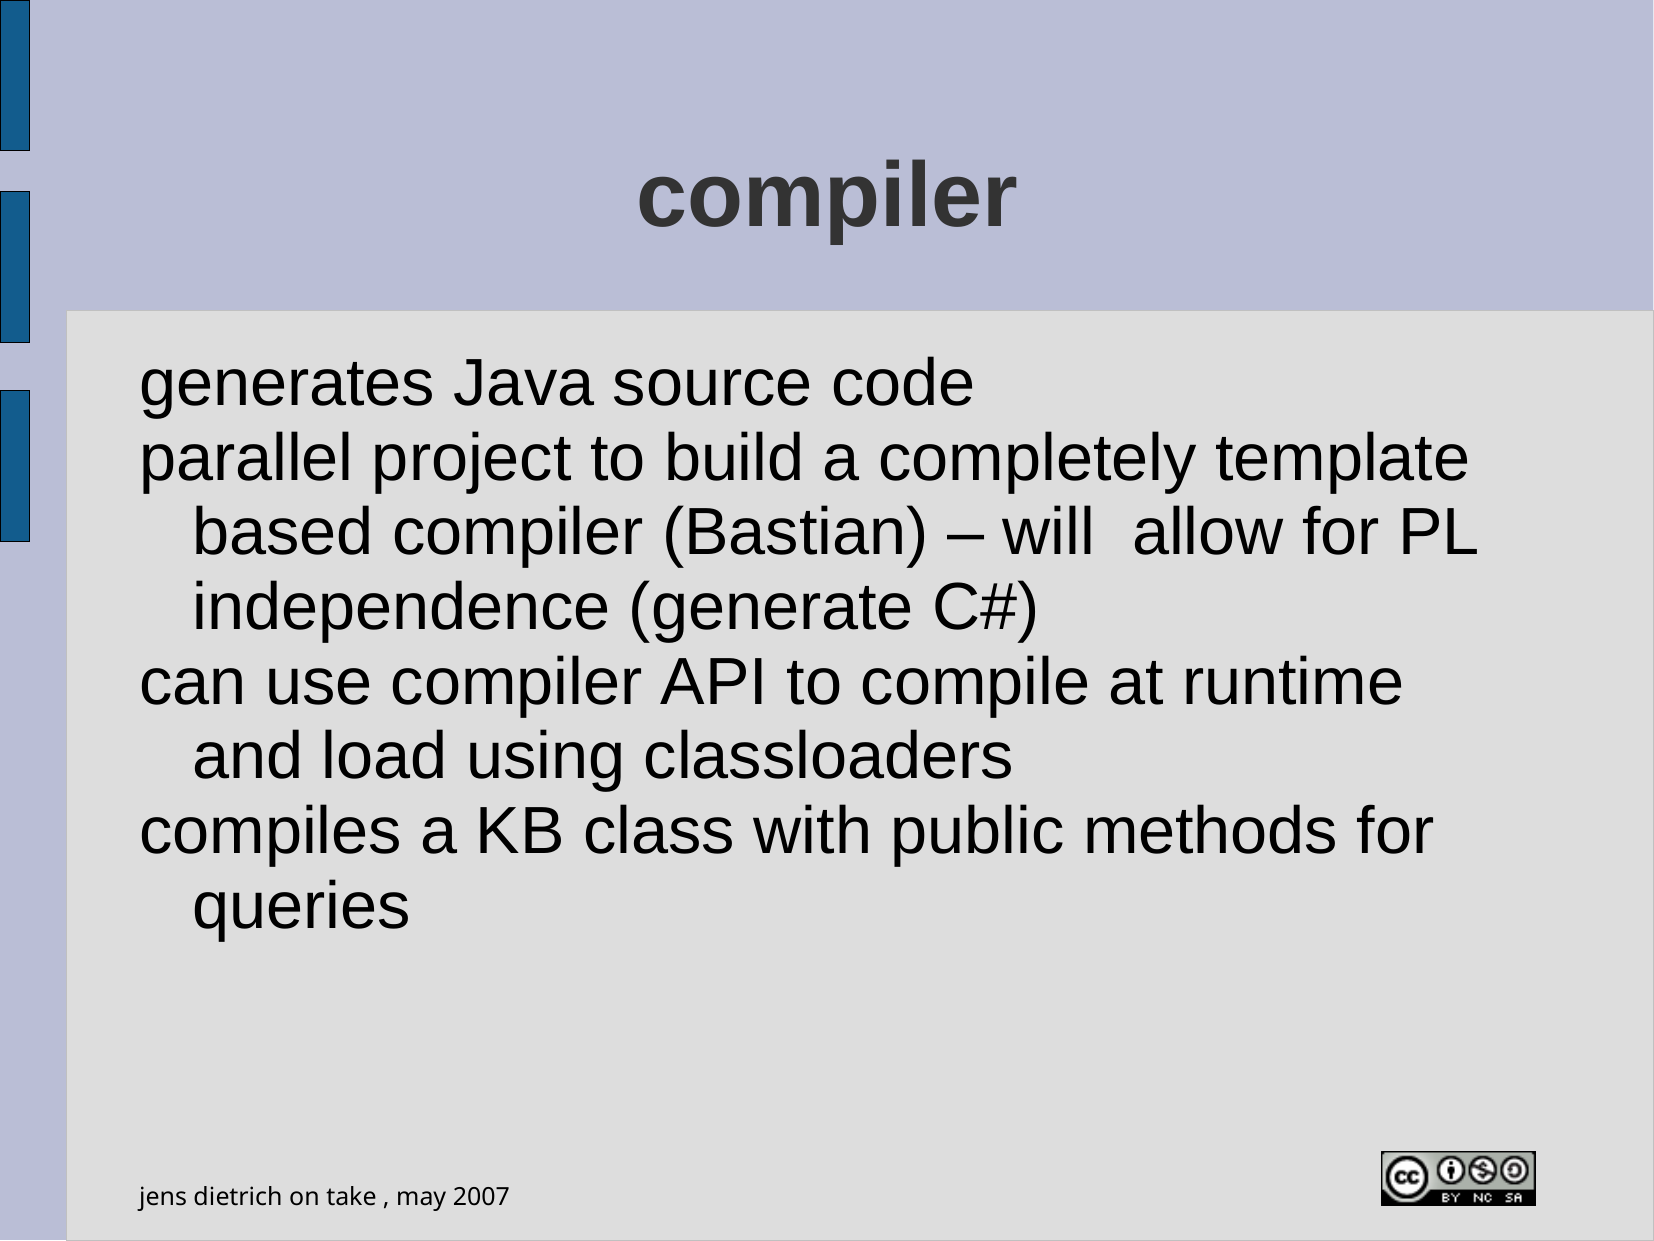

# compiler
generates Java source code
parallel project to build a completely template based compiler (Bastian) – will allow for PL independence (generate C#)
can use compiler API to compile at runtime and load using classloaders
compiles a KB class with public methods for queries